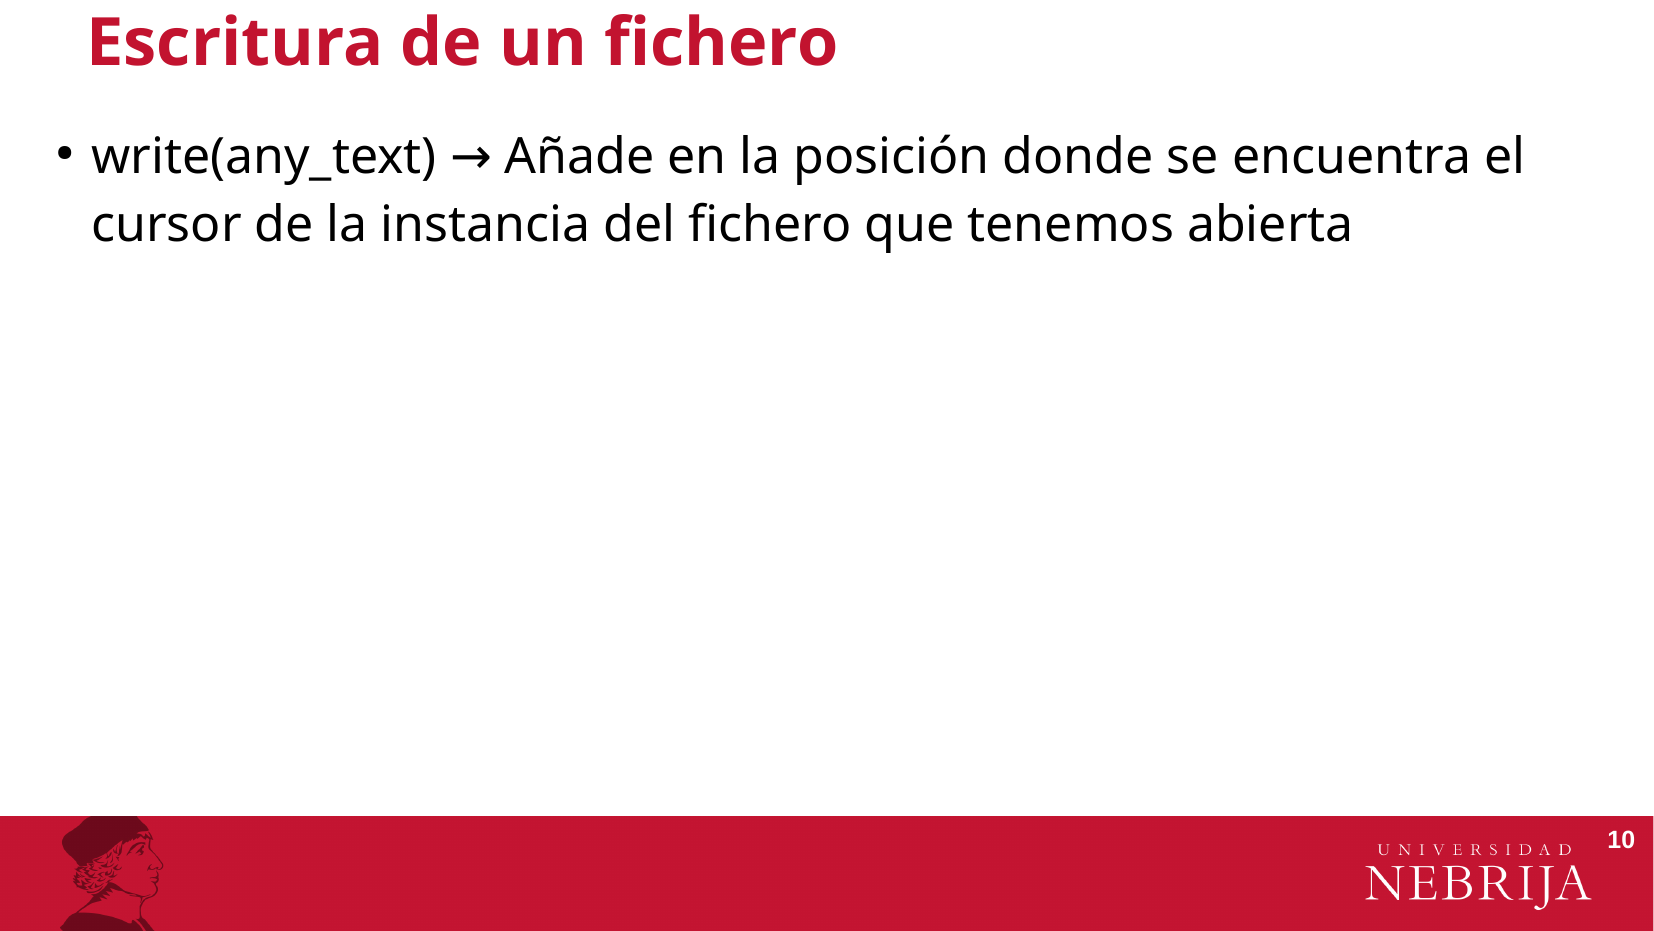

Escritura de un fichero
write(any_text) → Añade en la posición donde se encuentra el cursor de la instancia del fichero que tenemos abierta